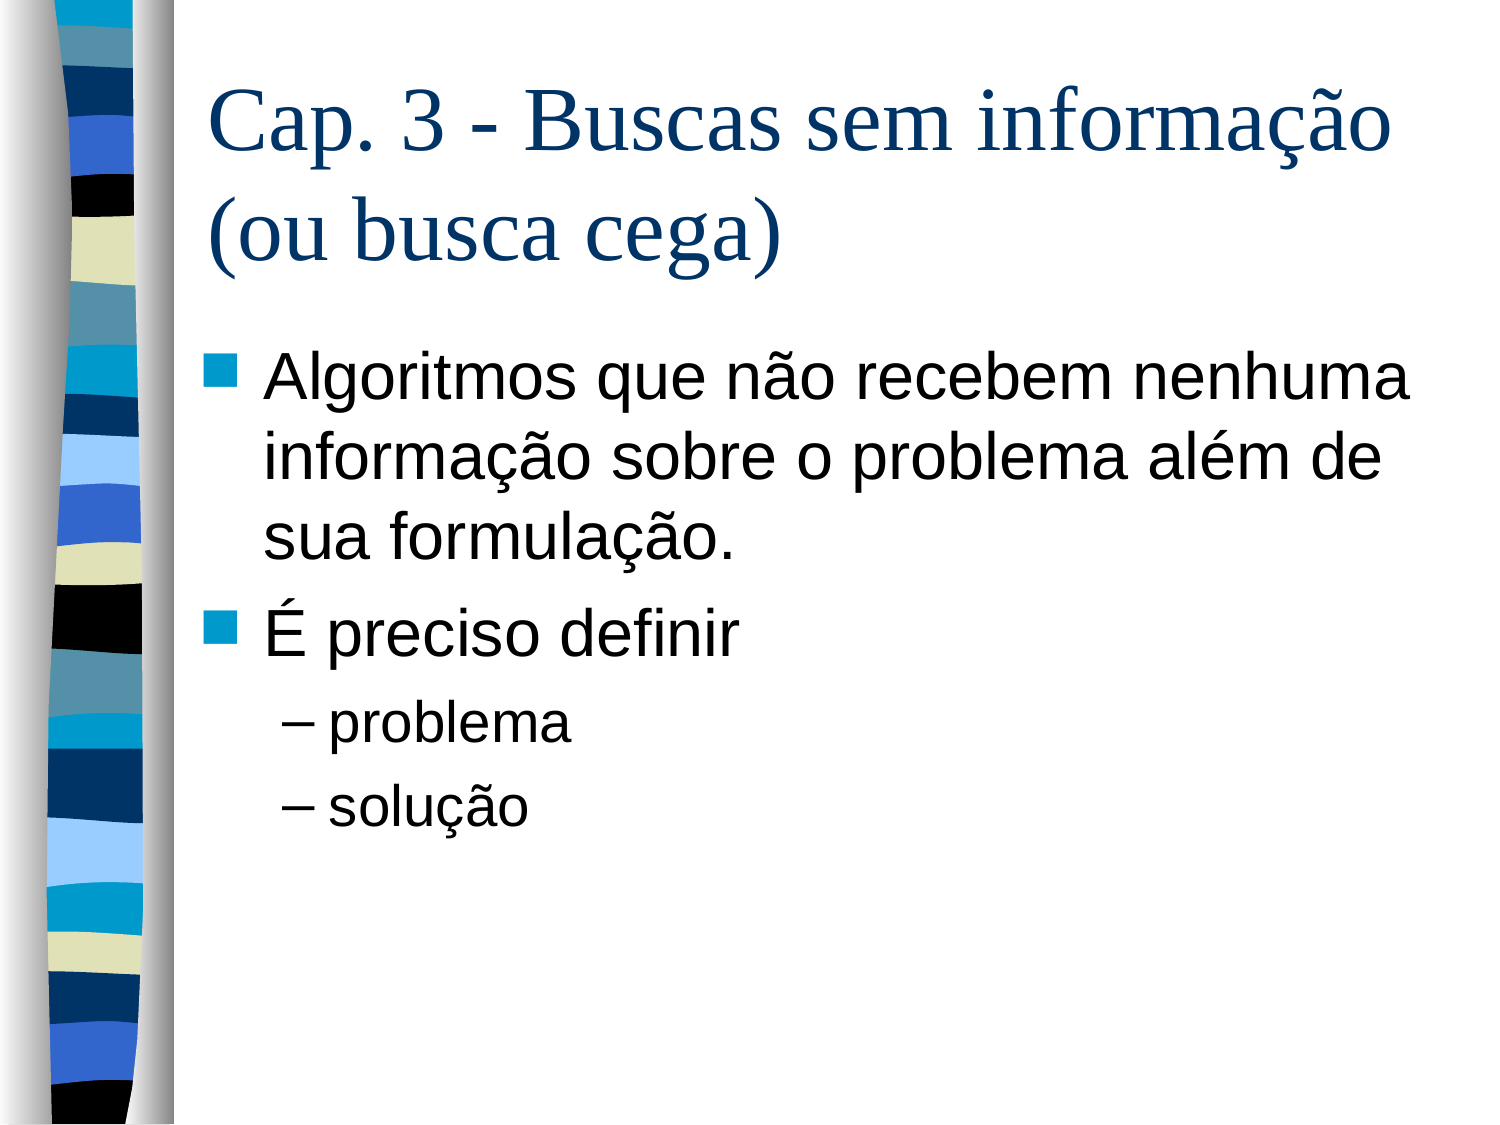

# Cap. 3 - Buscas sem informação (ou busca cega)
Algoritmos que não recebem nenhuma informação sobre o problema além de sua formulação.
É preciso definir
problema
solução